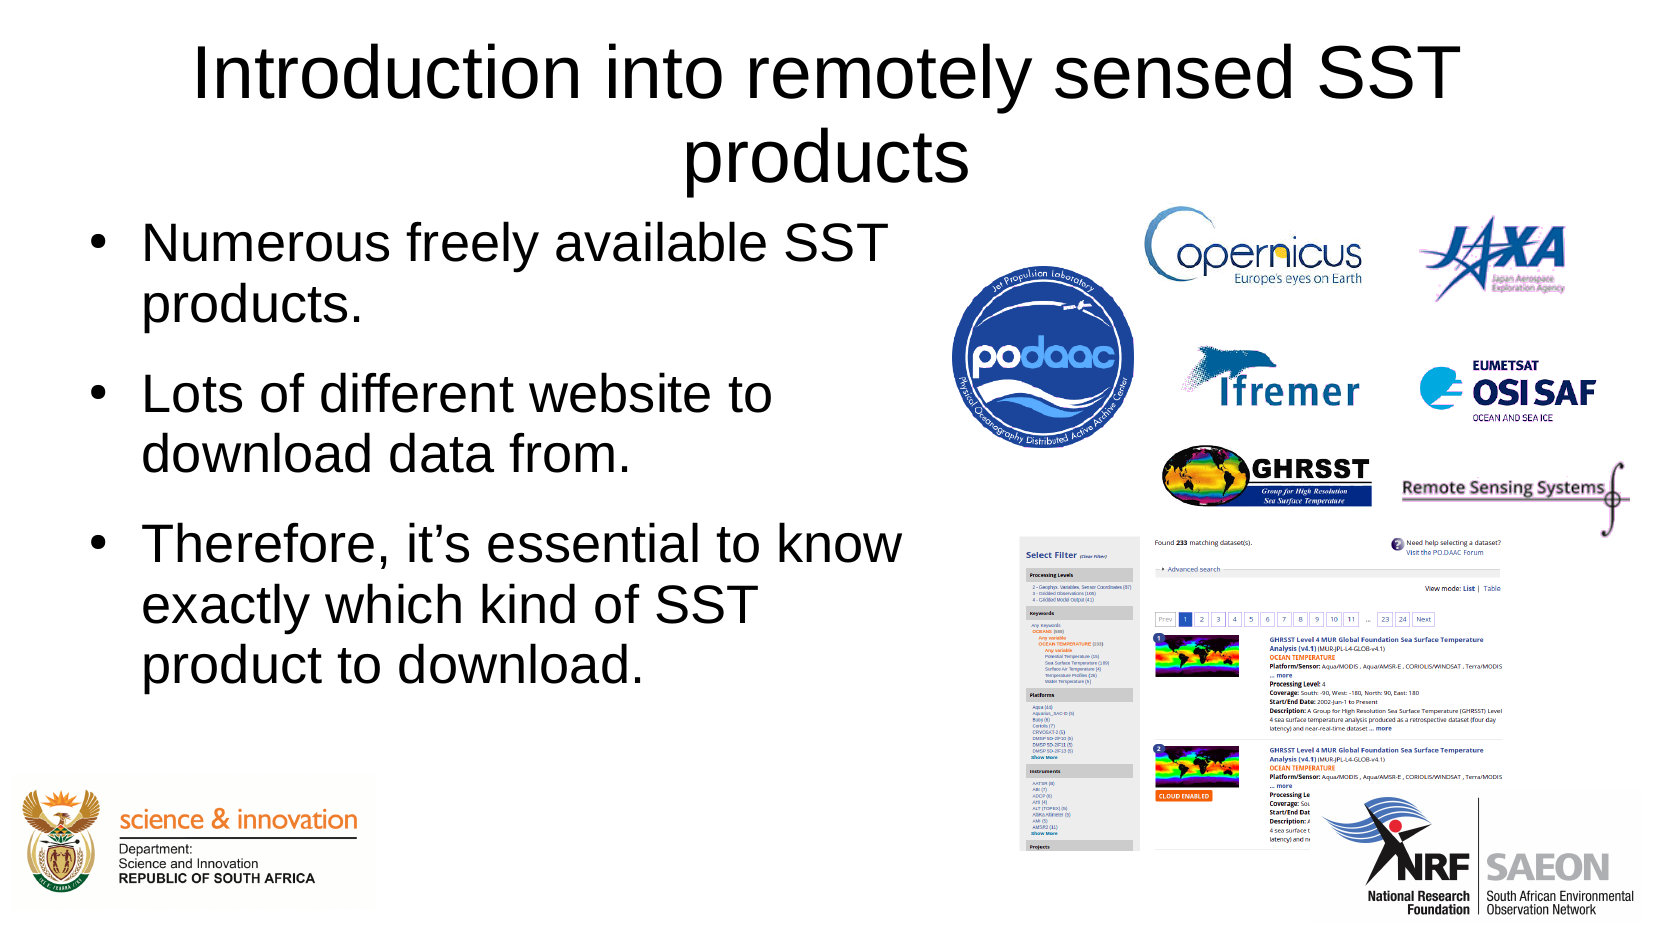

# Introduction into remotely sensed SST products
Numerous freely available SST products.
Lots of different website to download data from.
Therefore, it’s essential to know exactly which kind of SST product to download.